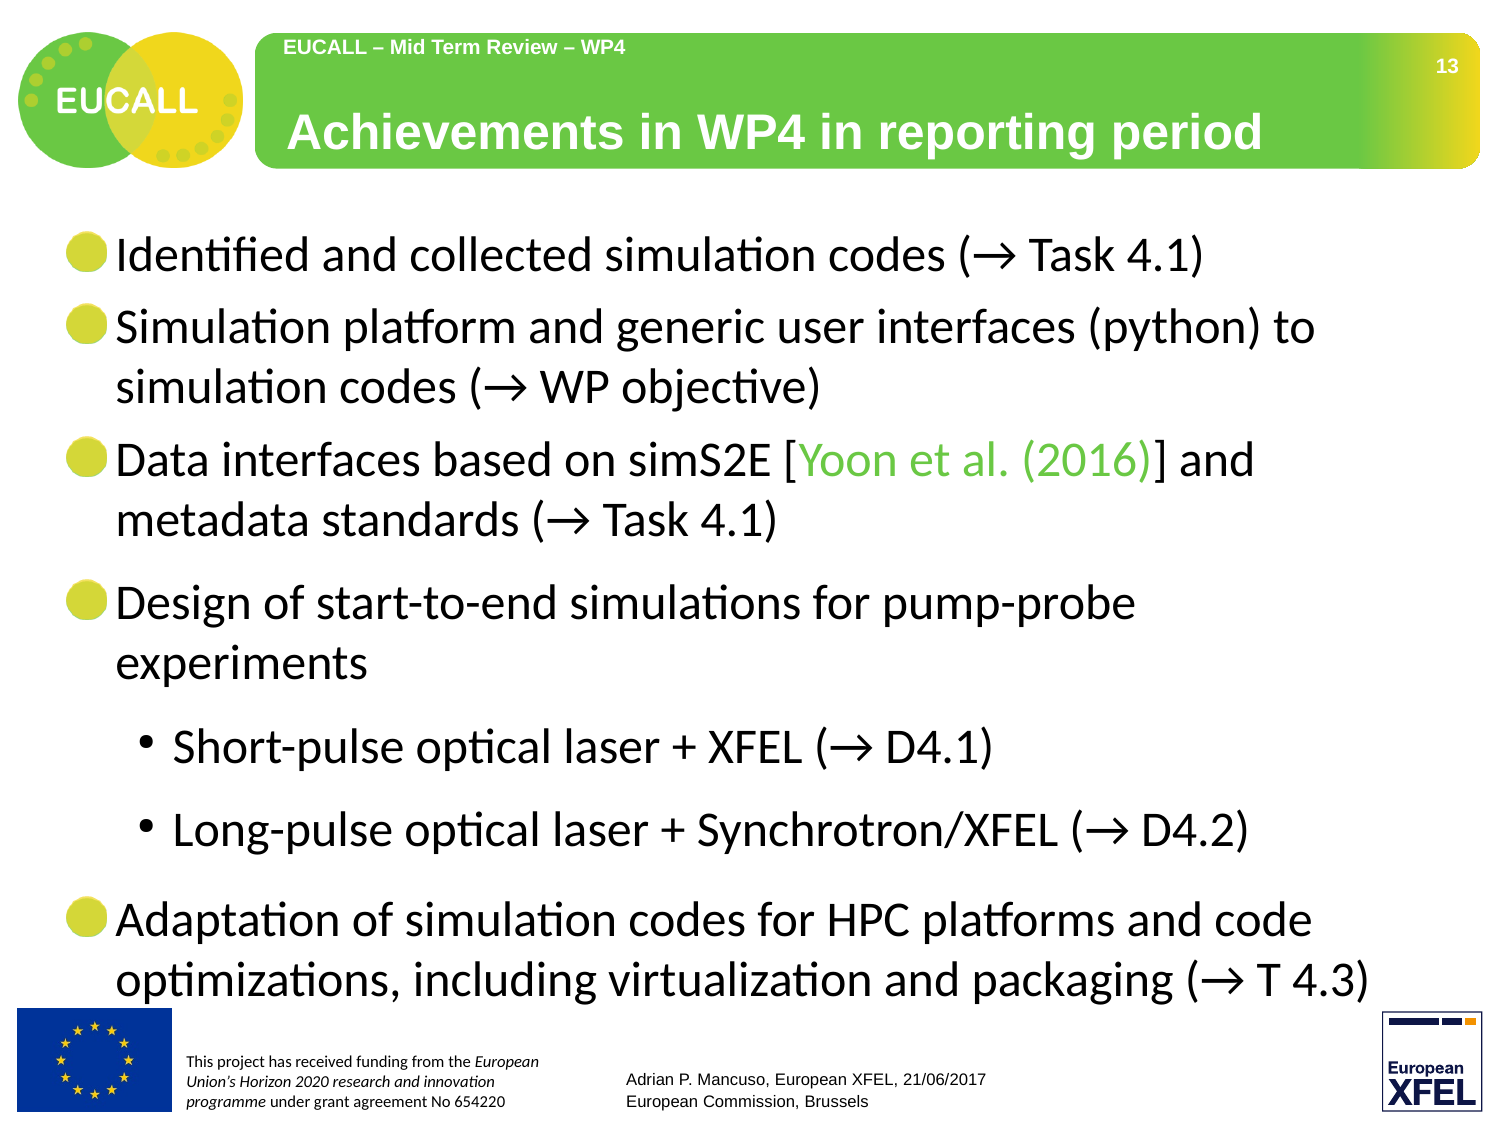

Achievements in WP4 in reporting period
Identified and collected simulation codes (→ Task 4.1)
Simulation platform and generic user interfaces (python) to simulation codes (→ WP objective)
Data interfaces based on simS2E [Yoon et al. (2016)] and metadata standards (→ Task 4.1)
Design of start-to-end simulations for pump-probe experiments
Short-pulse optical laser + XFEL (→ D4.1)
Long-pulse optical laser + Synchrotron/XFEL (→ D4.2)
Adaptation of simulation codes for HPC platforms and code optimizations, including virtualization and packaging (→ T 4.3)